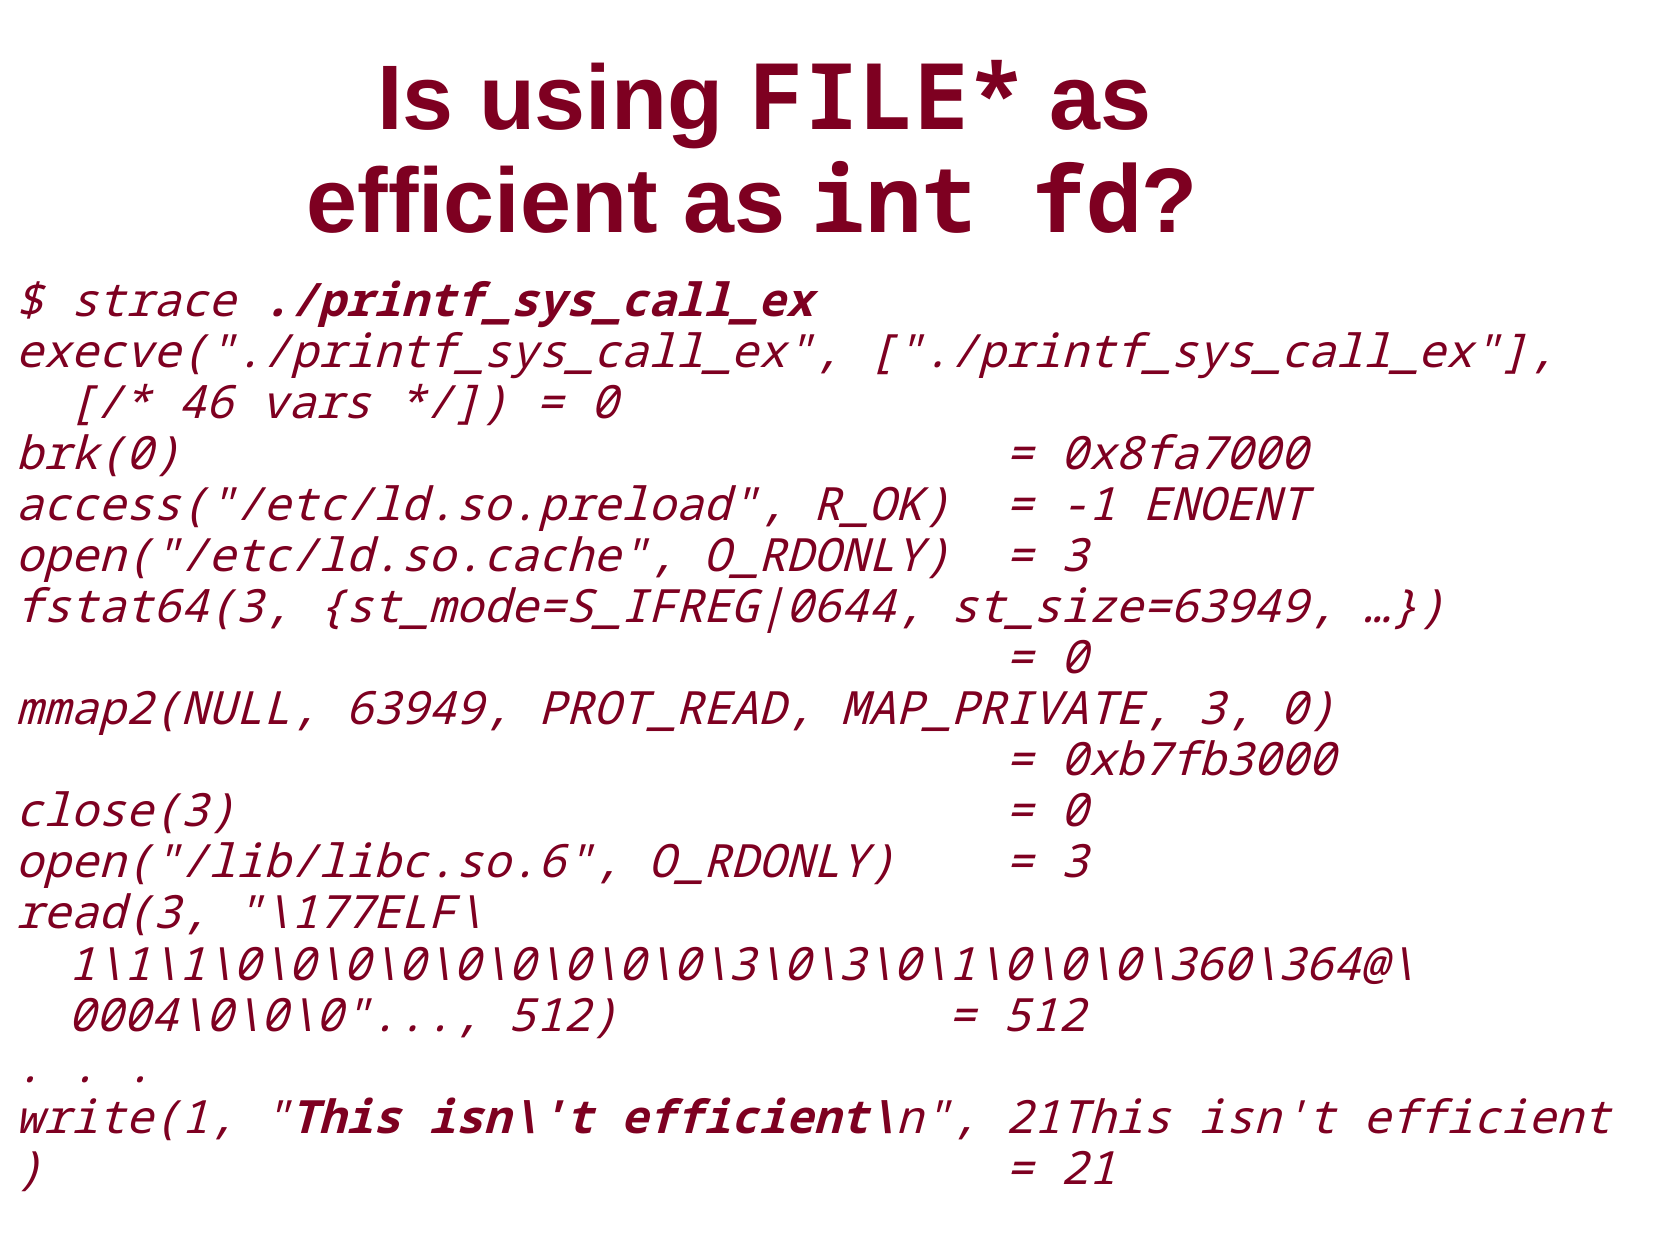

# Is using FILE* as efficient as int fd?
$ strace ./printf_sys_call_ex
execve("./printf_sys_call_ex", ["./printf_sys_call_ex"], [/* 46 vars */]) = 0
brk(0) = 0x8fa7000
access("/etc/ld.so.preload", R_OK) = -1 ENOENT
open("/etc/ld.so.cache", O_RDONLY) = 3
fstat64(3, {st_mode=S_IFREG|0644, st_size=63949, …})
 = 0
mmap2(NULL, 63949, PROT_READ, MAP_PRIVATE, 3, 0)
 = 0xb7fb3000
close(3) = 0
open("/lib/libc.so.6", O_RDONLY) = 3
read(3, "\177ELF\1\1\1\0\0\0\0\0\0\0\0\0\3\0\3\0\1\0\0\0\360\364@\0004\0\0\0"..., 512) = 512
. . .
write(1, "This isn\'t efficient\n", 21This isn't efficient
) = 21